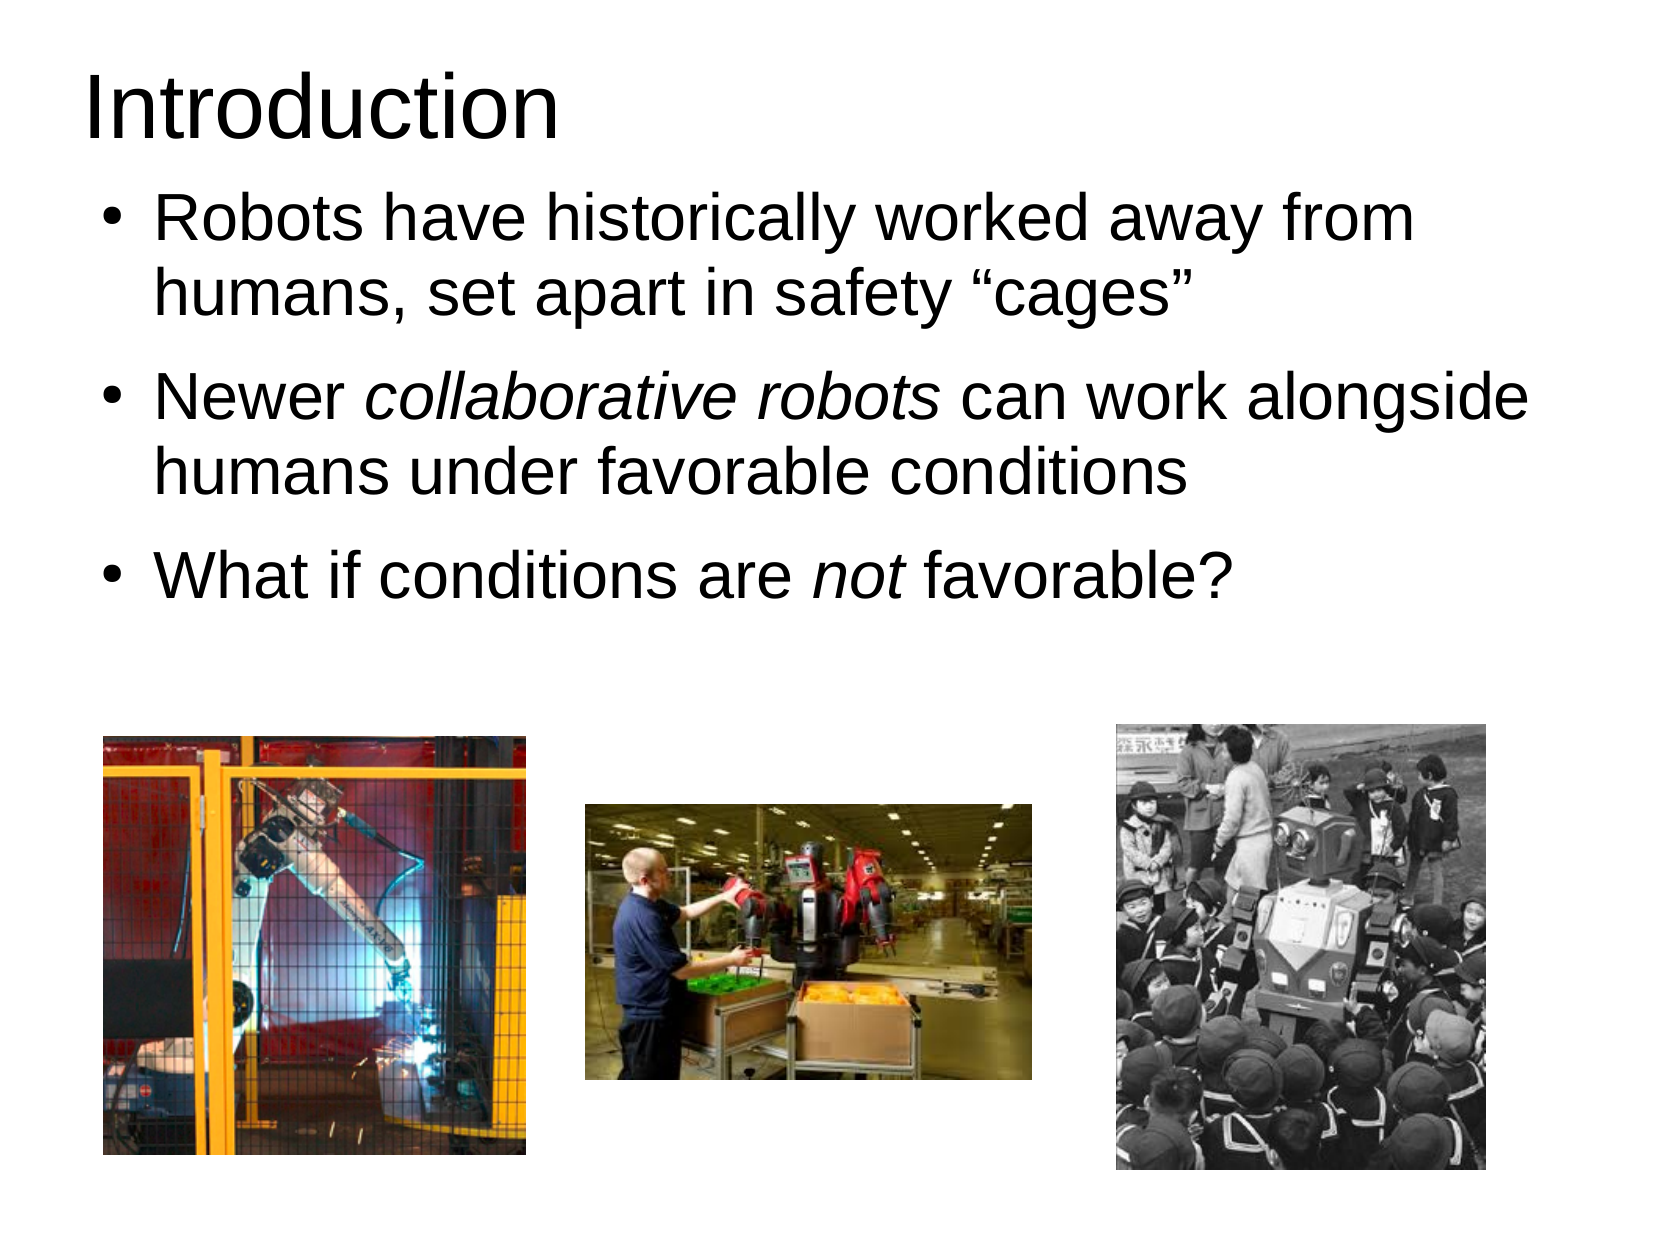

# Introduction
Robots have historically worked away from humans, set apart in safety “cages”
Newer collaborative robots can work alongside humans under favorable conditions
What if conditions are not favorable?